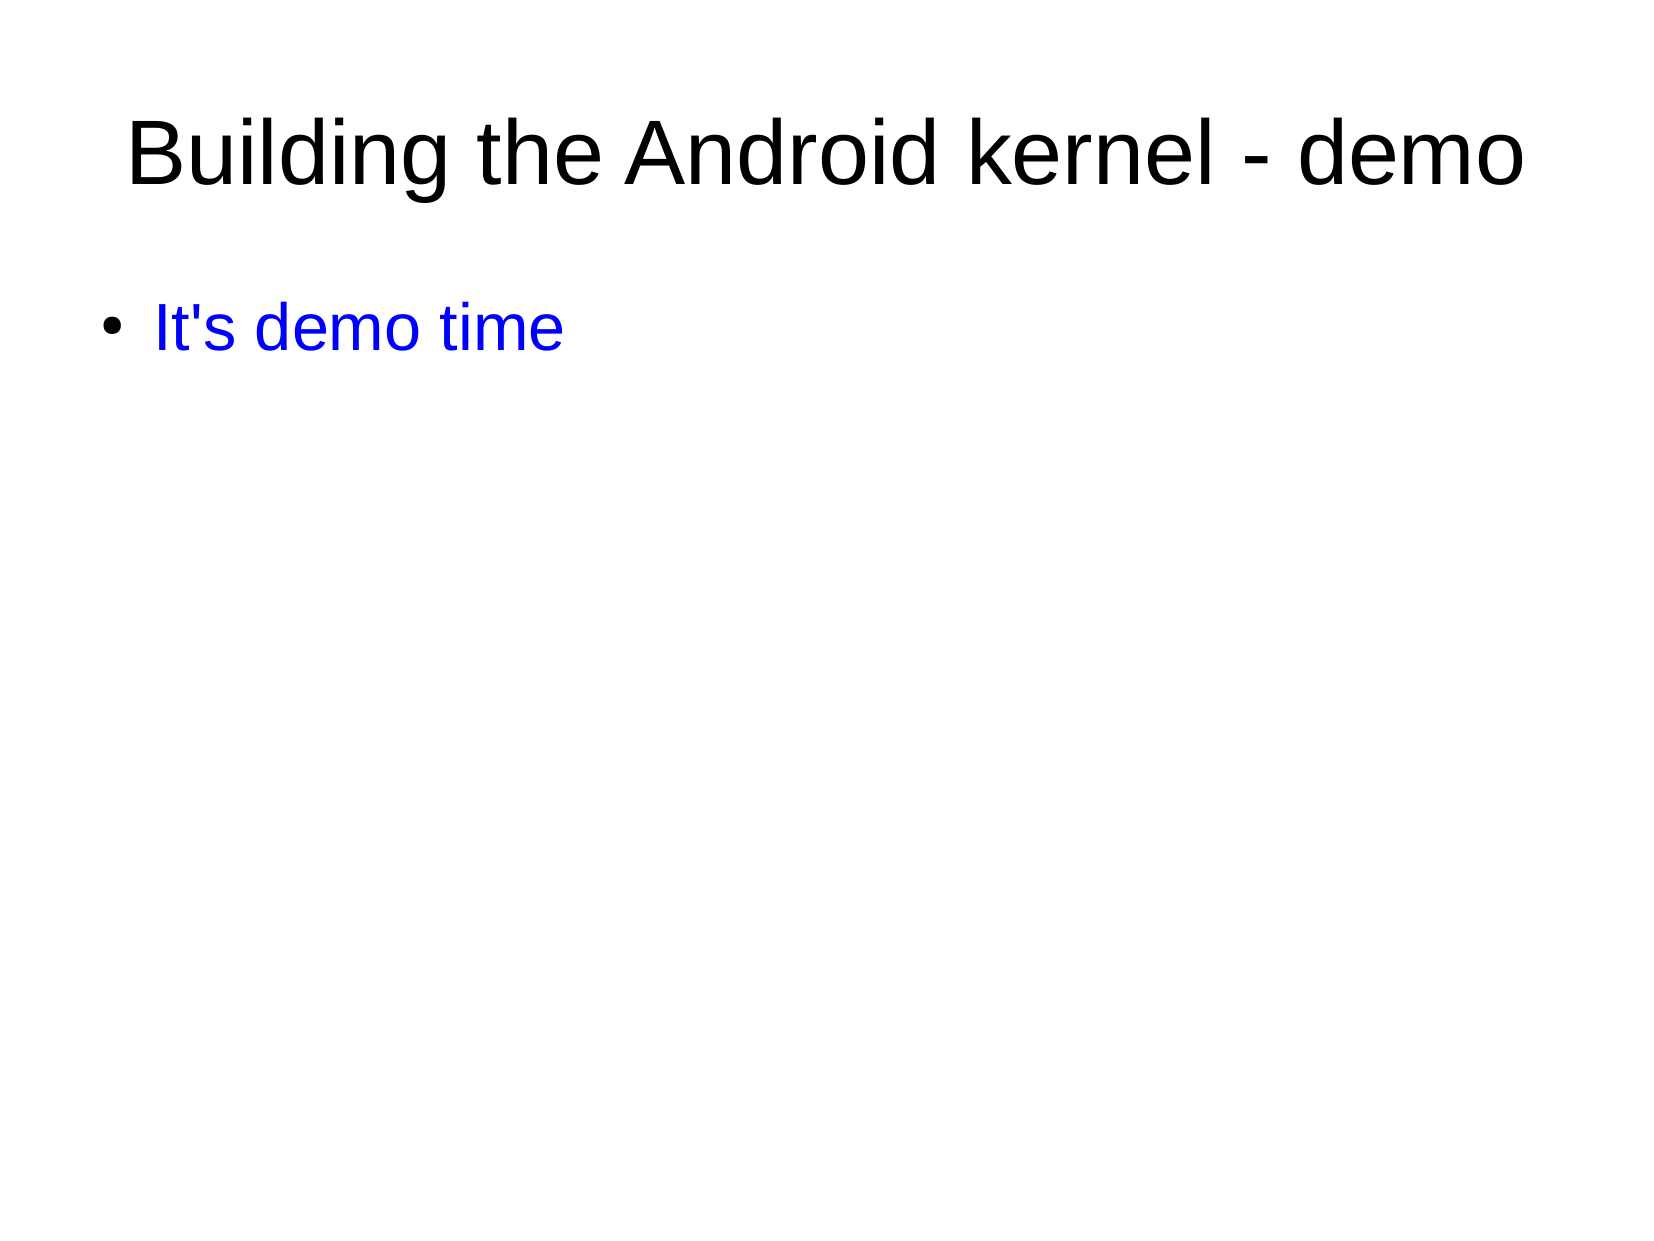

# Building the Android kernel - demo
It's demo time